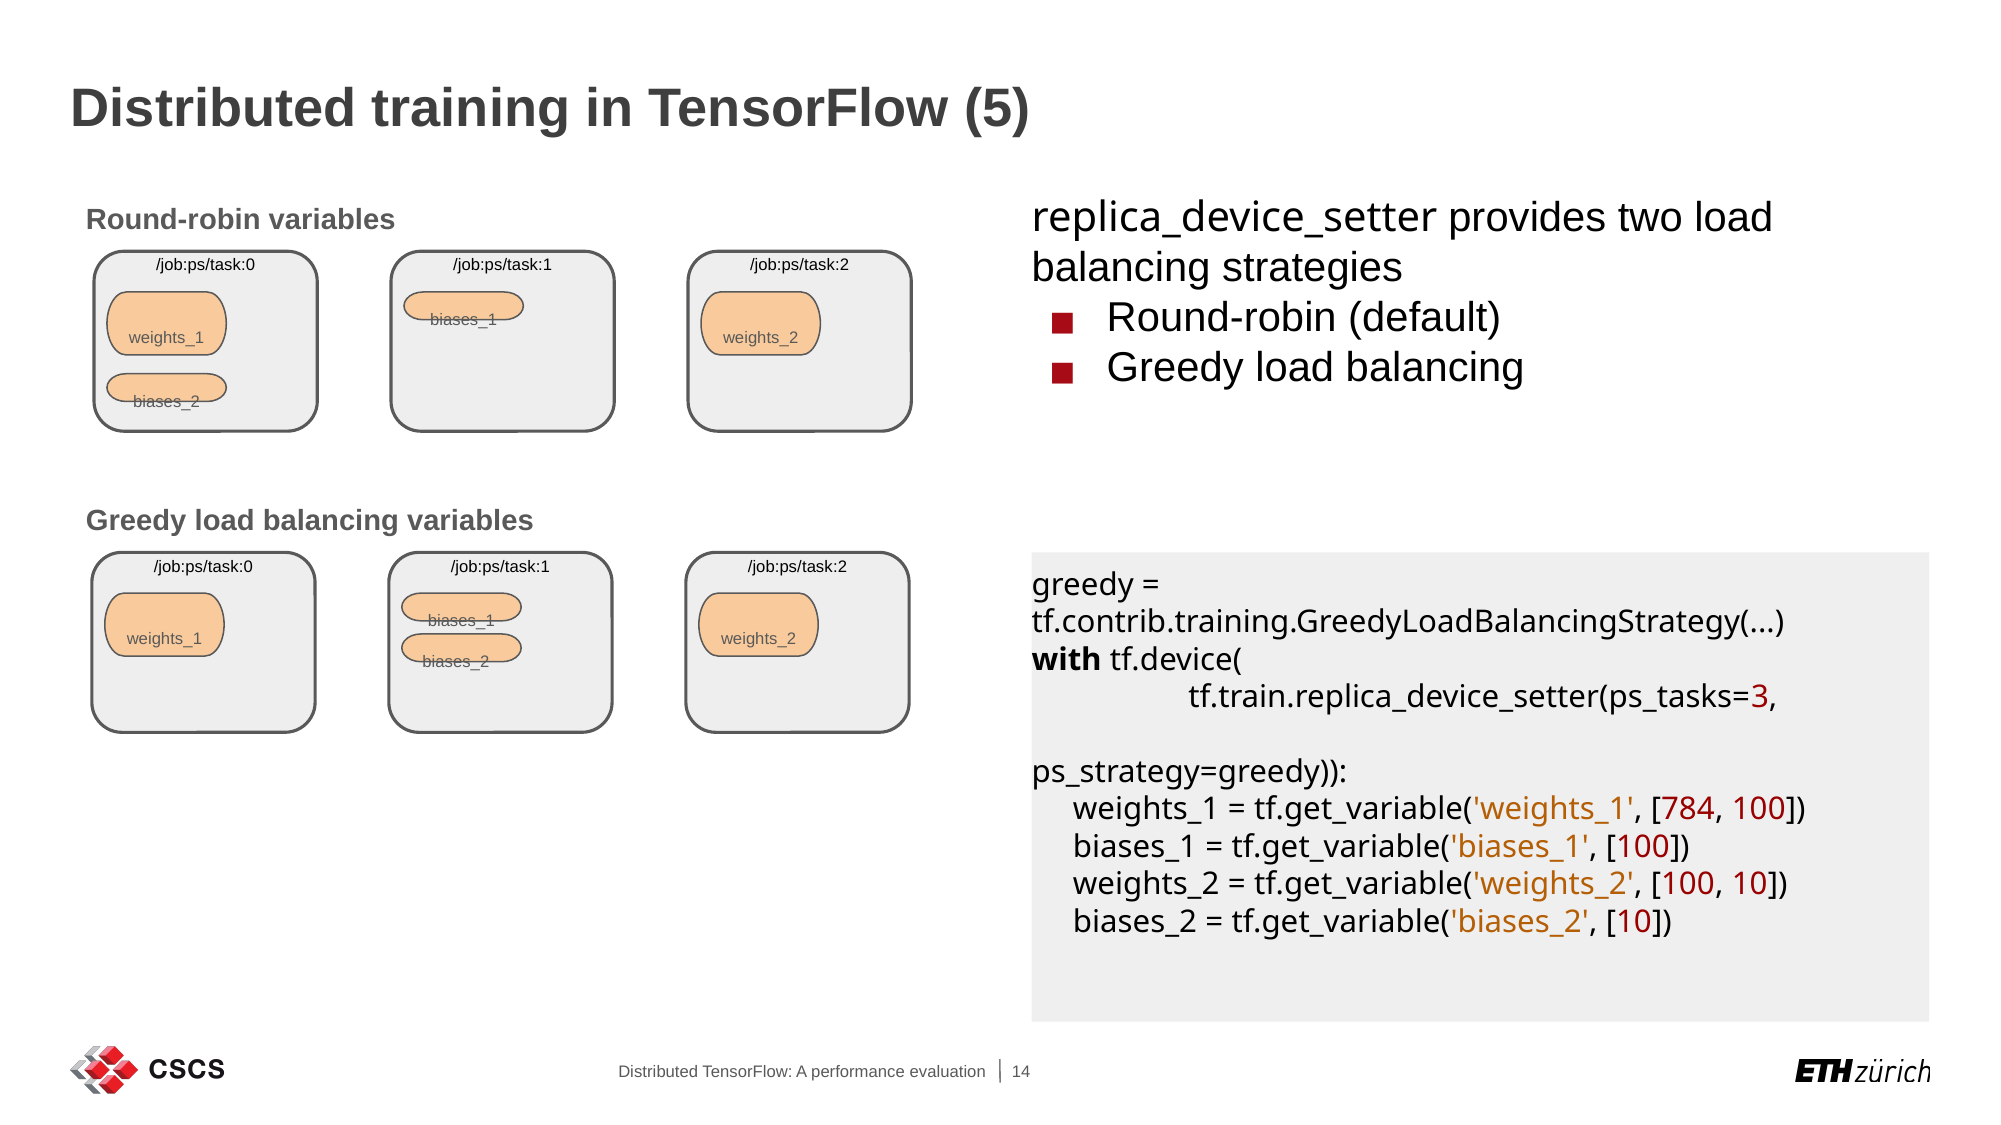

# Distributed training in TensorFlow (5)
replica_device_setter provides two load balancing strategies
Round-robin (default)
Greedy load balancing
Round-robin variables
Greedy load balancing variables
/job:ps/task:0
/job:ps/task:1
/job:ps/task:2
weights_1
biases_1
weights_2
biases_2
/job:ps/task:0
/job:ps/task:1
/job:ps/task:2
greedy = tf.contrib.training.GreedyLoadBalancingStrategy(...)
with tf.device(
 tf.train.replica_device_setter(ps_tasks=3,
 ps_strategy=greedy)):
 weights_1 = tf.get_variable('weights_1', [784, 100])
 biases_1 = tf.get_variable('biases_1', [100])
 weights_2 = tf.get_variable('weights_2', [100, 10])
 biases_2 = tf.get_variable('biases_2', [10])
weights_1
biases_1
weights_2
biases_2
Distributed TensorFlow: A performance evaluation